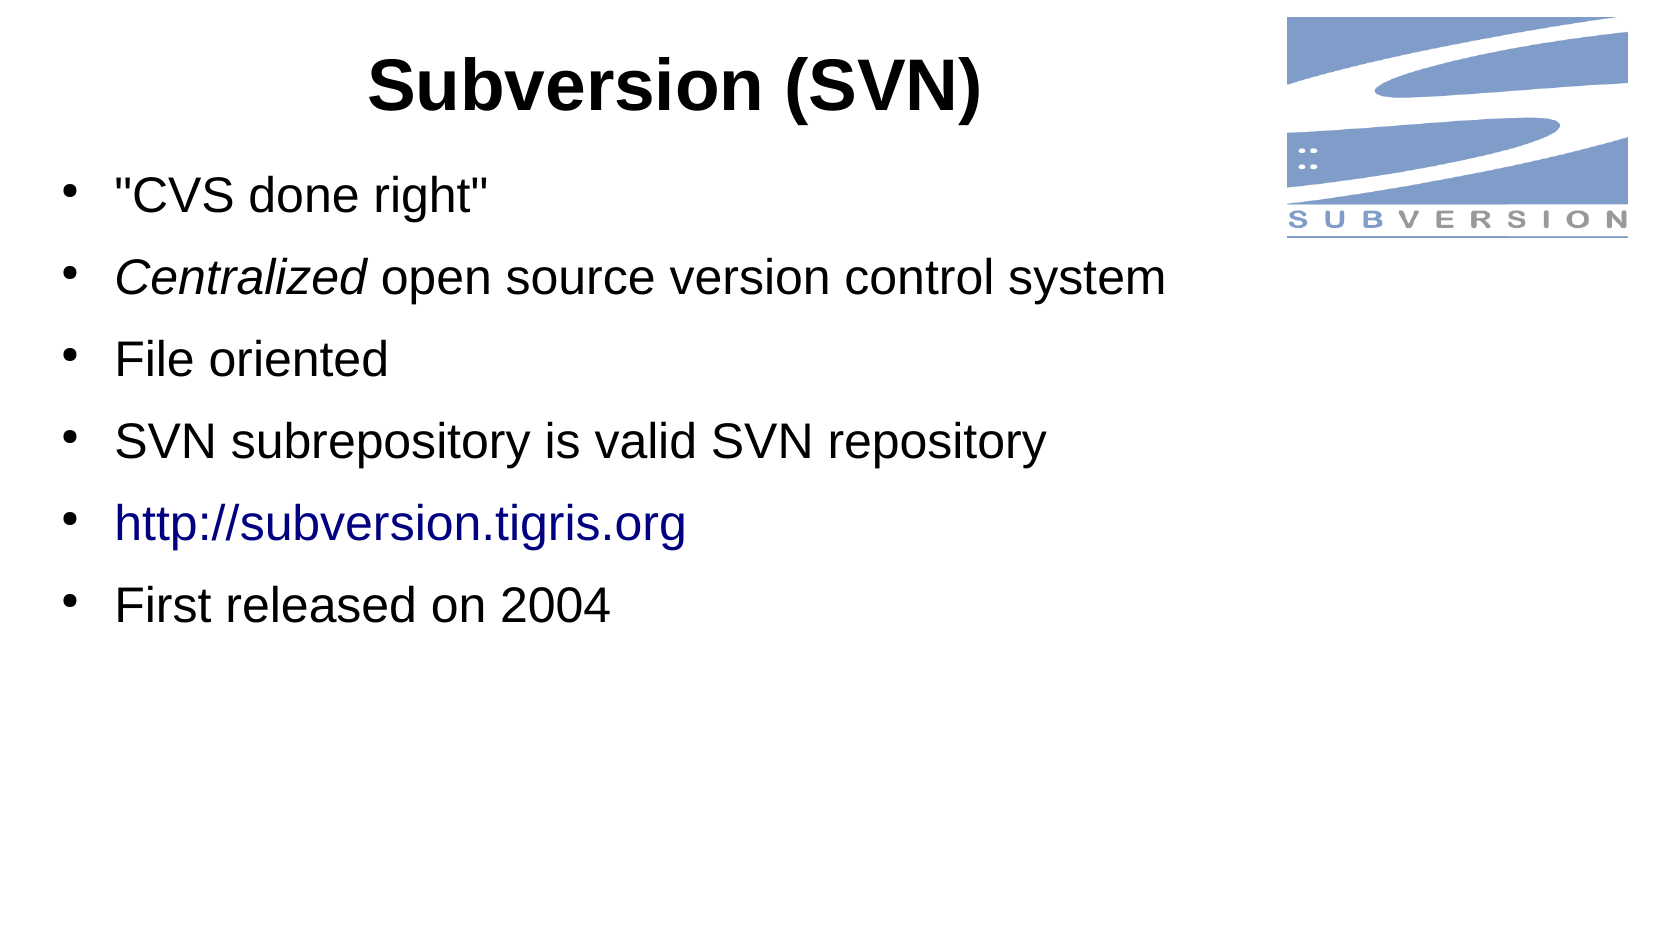

Subversion (SVN)
# "CVS done right"
Centralized open source version control system
File oriented
SVN subrepository is valid SVN repository
http://subversion.tigris.org
First released on 2004